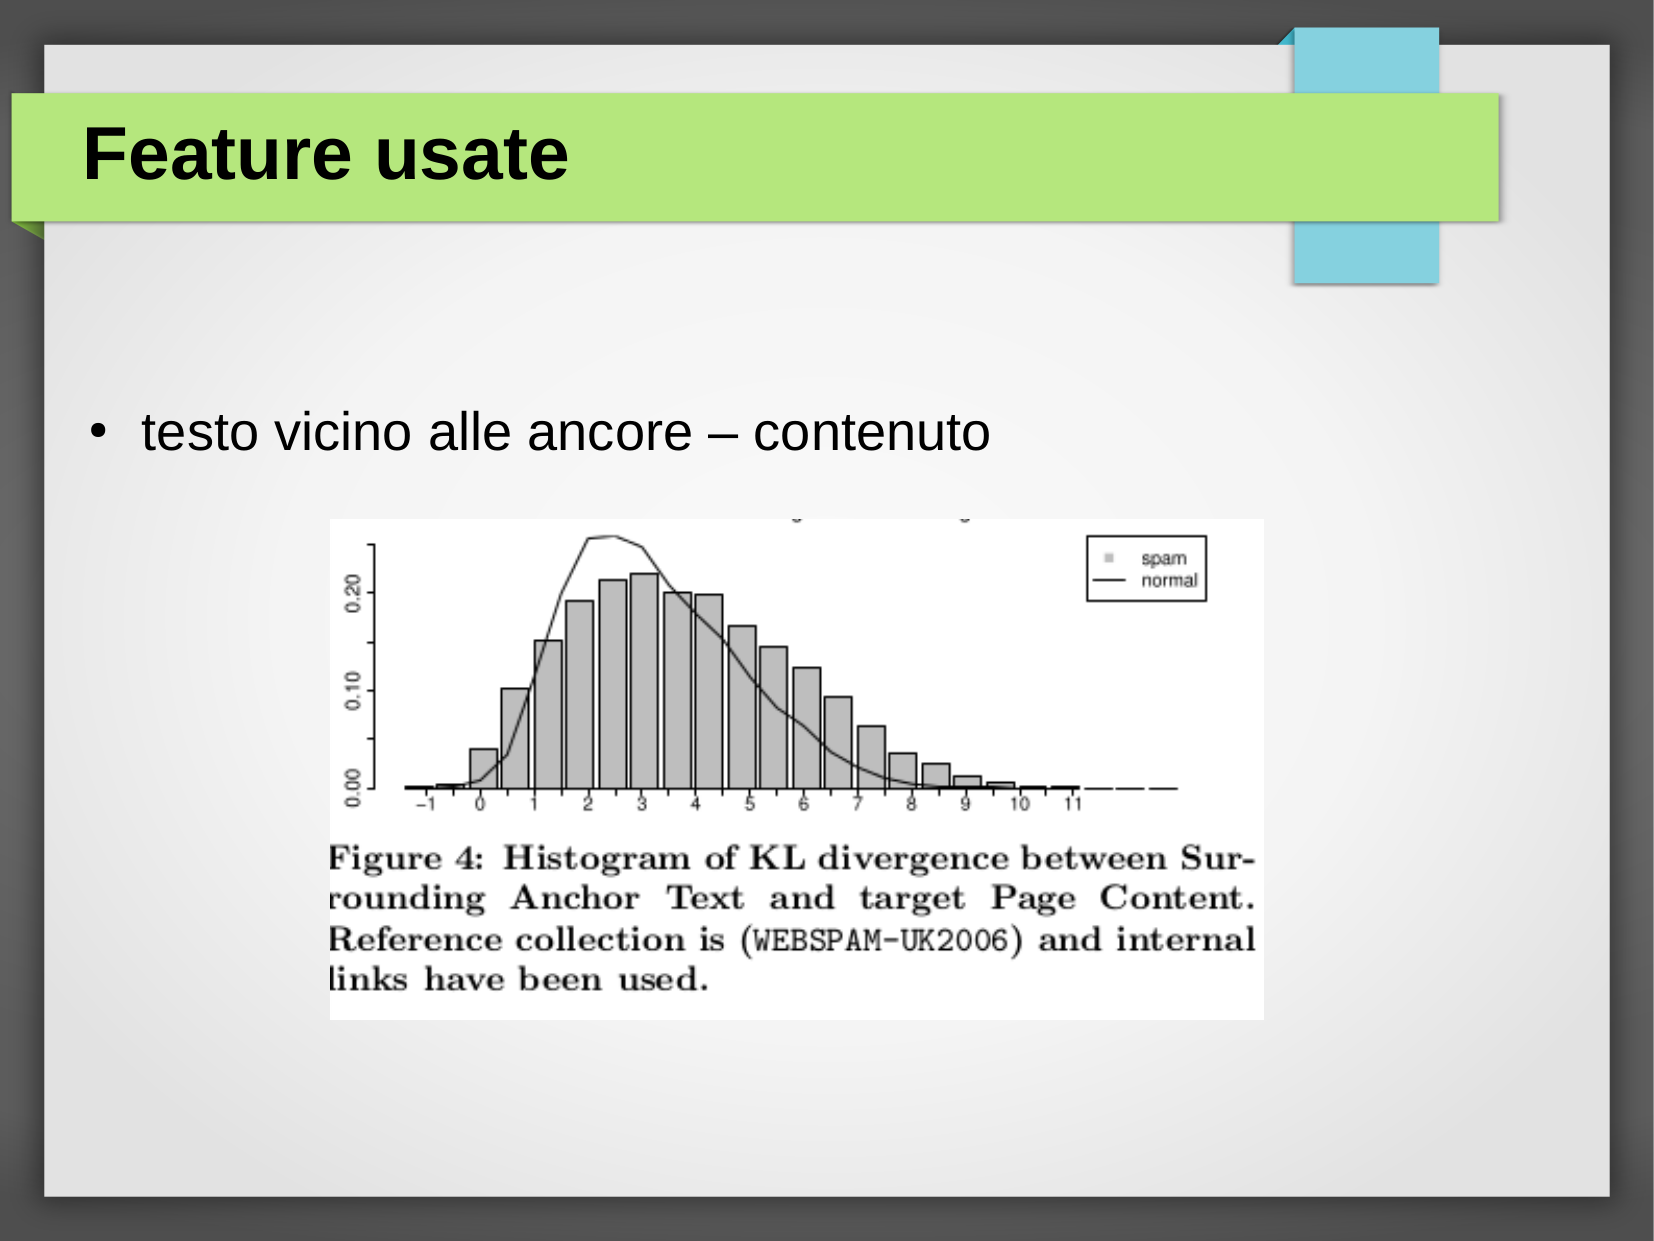

# Feature usate
testo vicino alle ancore – contenuto